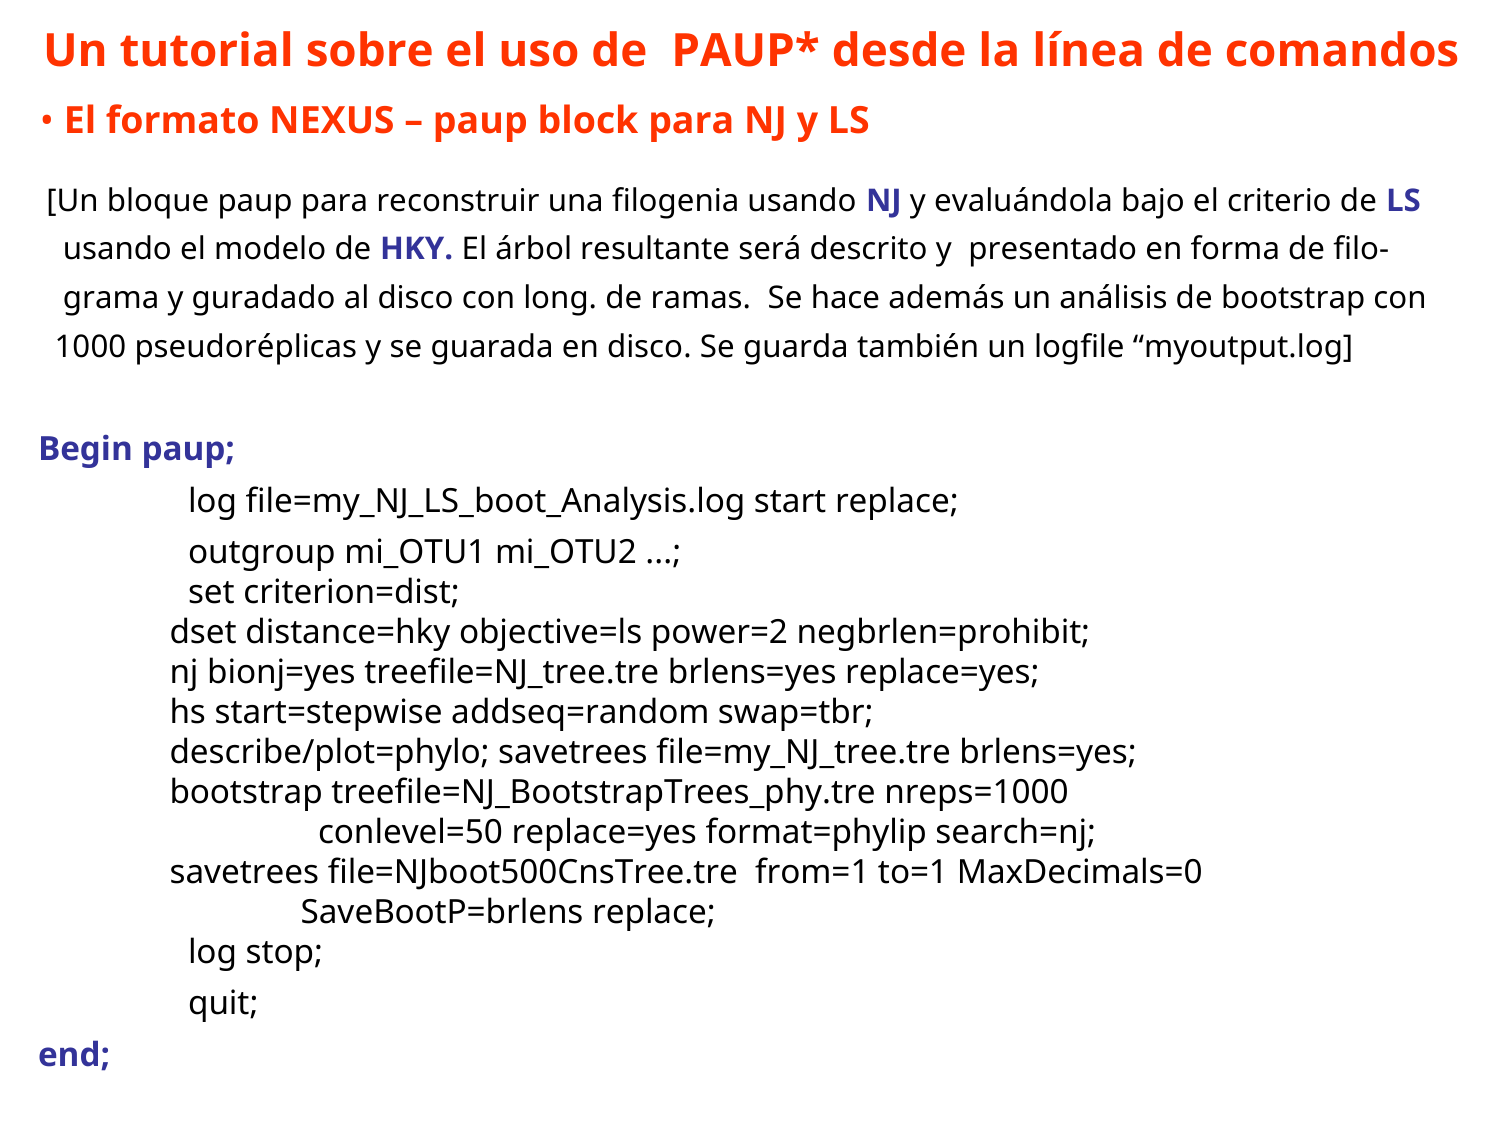

Un tutorial sobre el uso de PAUP* desde la línea de comandos
 El formato NEXUS – paup block para NJ y LS
 [Un bloque paup para reconstruir una filogenia usando NJ y evaluándola bajo el criterio de LS
 usando el modelo de HKY. El árbol resultante será descrito y presentado en forma de filo-
 grama y guradado al disco con long. de ramas. Se hace además un análisis de bootstrap con
 1000 pseudoréplicas y se guarada en disco. Se guarda también un logfile “myoutput.log]
Begin paup;
	log file=my_NJ_LS_boot_Analysis.log start replace;
	outgroup mi_OTU1 mi_OTU2 ...;
	set criterion=dist;
 dset distance=hky objective=ls power=2 negbrlen=prohibit;
 nj bionj=yes treefile=NJ_tree.tre brlens=yes replace=yes;
 hs start=stepwise addseq=random swap=tbr;
 describe/plot=phylo; savetrees file=my_NJ_tree.tre brlens=yes;
 bootstrap treefile=NJ_BootstrapTrees_phy.tre nreps=1000
 conlevel=50 replace=yes format=phylip search=nj;
 savetrees file=NJboot500CnsTree.tre from=1 to=1 MaxDecimals=0
 SaveBootP=brlens replace;
 	log stop;
	quit;
end;